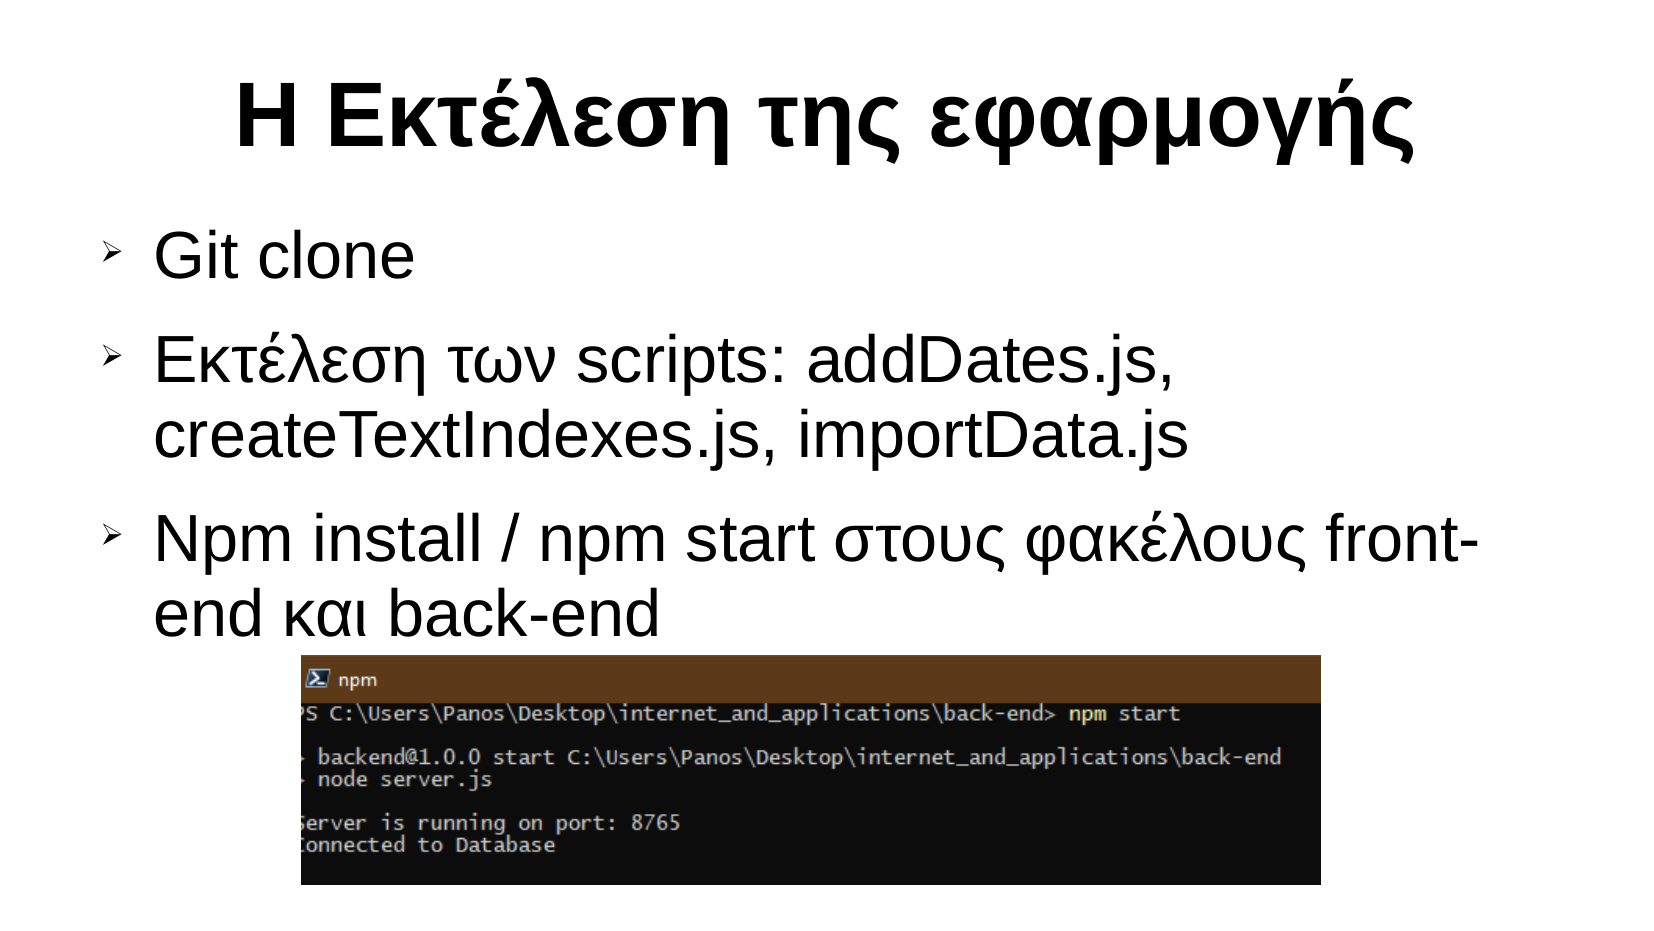

# Η Εκτέλεση της εφαρμογής
Git clone
Εκτέλεση των scripts: addDates.js, createTextIndexes.js, importData.js
Npm install / npm start στους φακέλους front-end και back-end